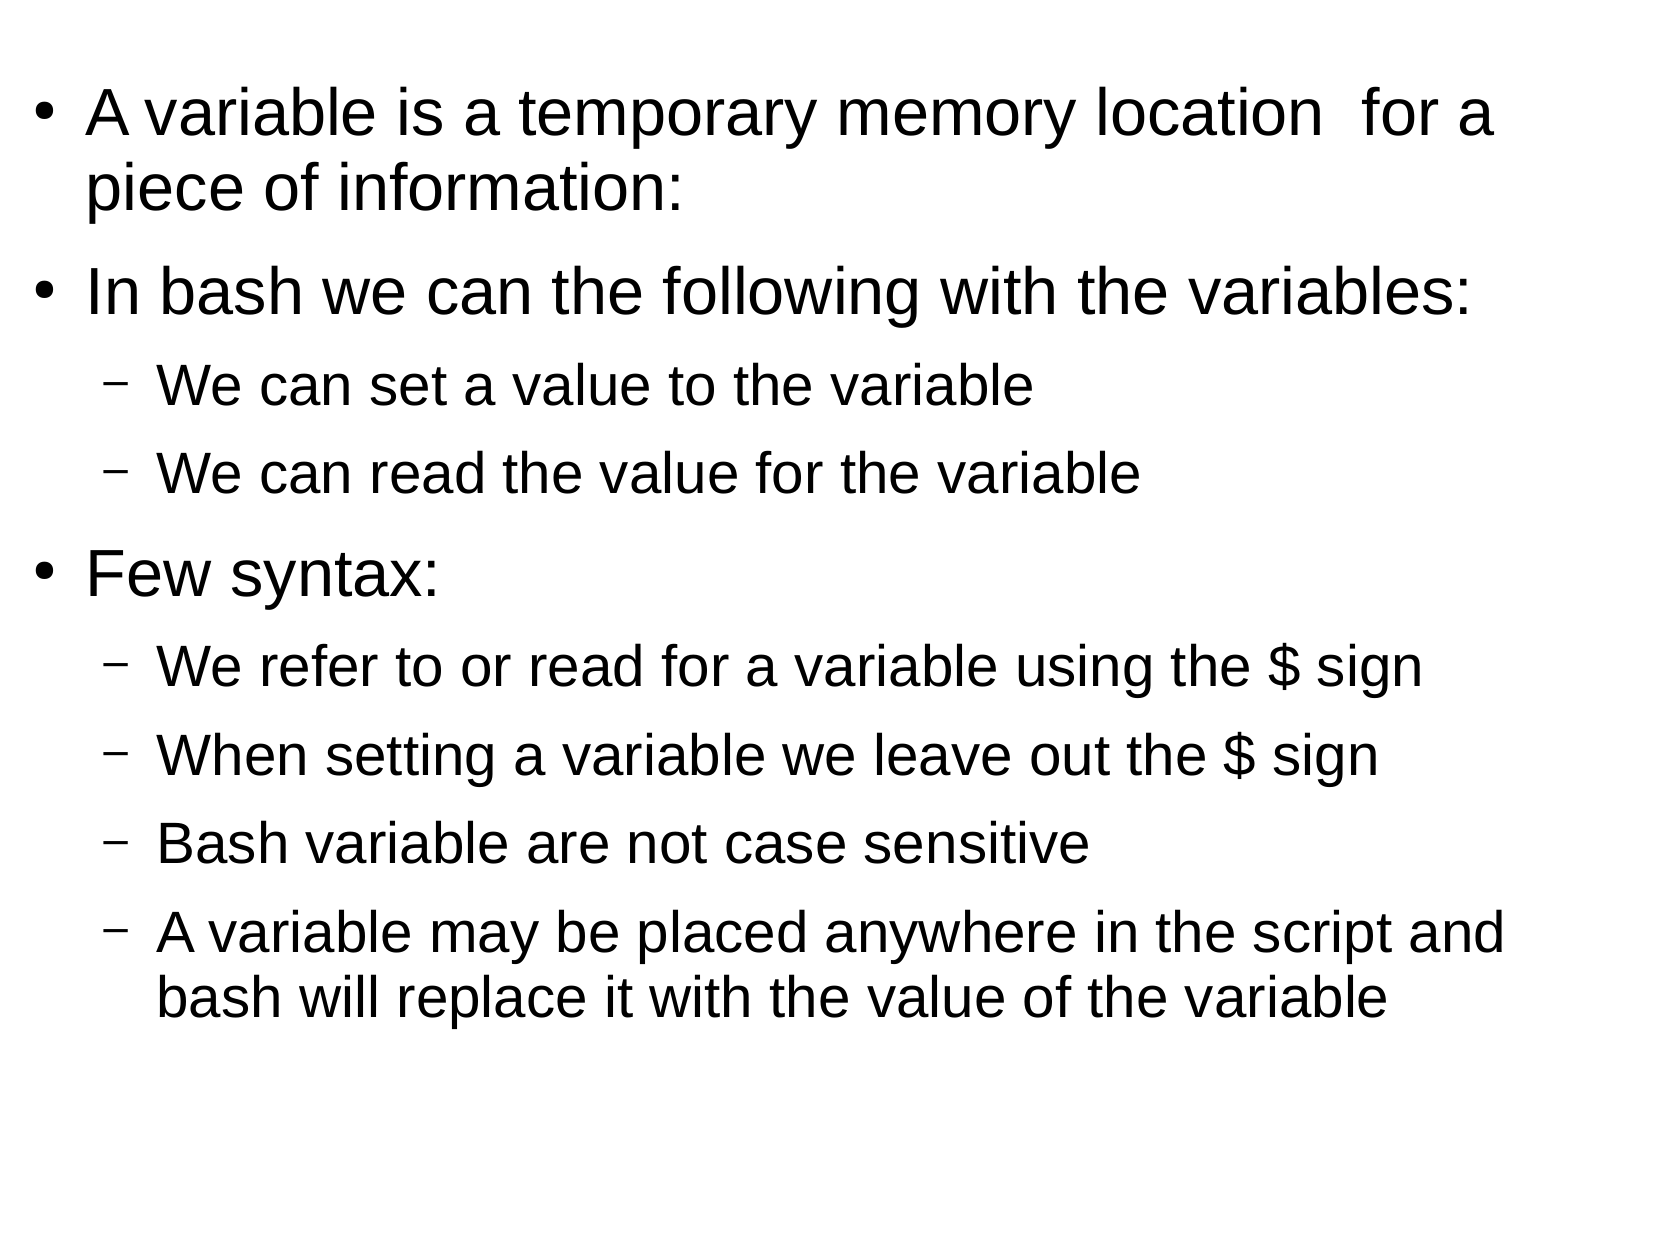

# A variable is a temporary memory location for a piece of information:
In bash we can the following with the variables:
We can set a value to the variable
We can read the value for the variable
Few syntax:
We refer to or read for a variable using the $ sign
When setting a variable we leave out the $ sign
Bash variable are not case sensitive
A variable may be placed anywhere in the script and bash will replace it with the value of the variable